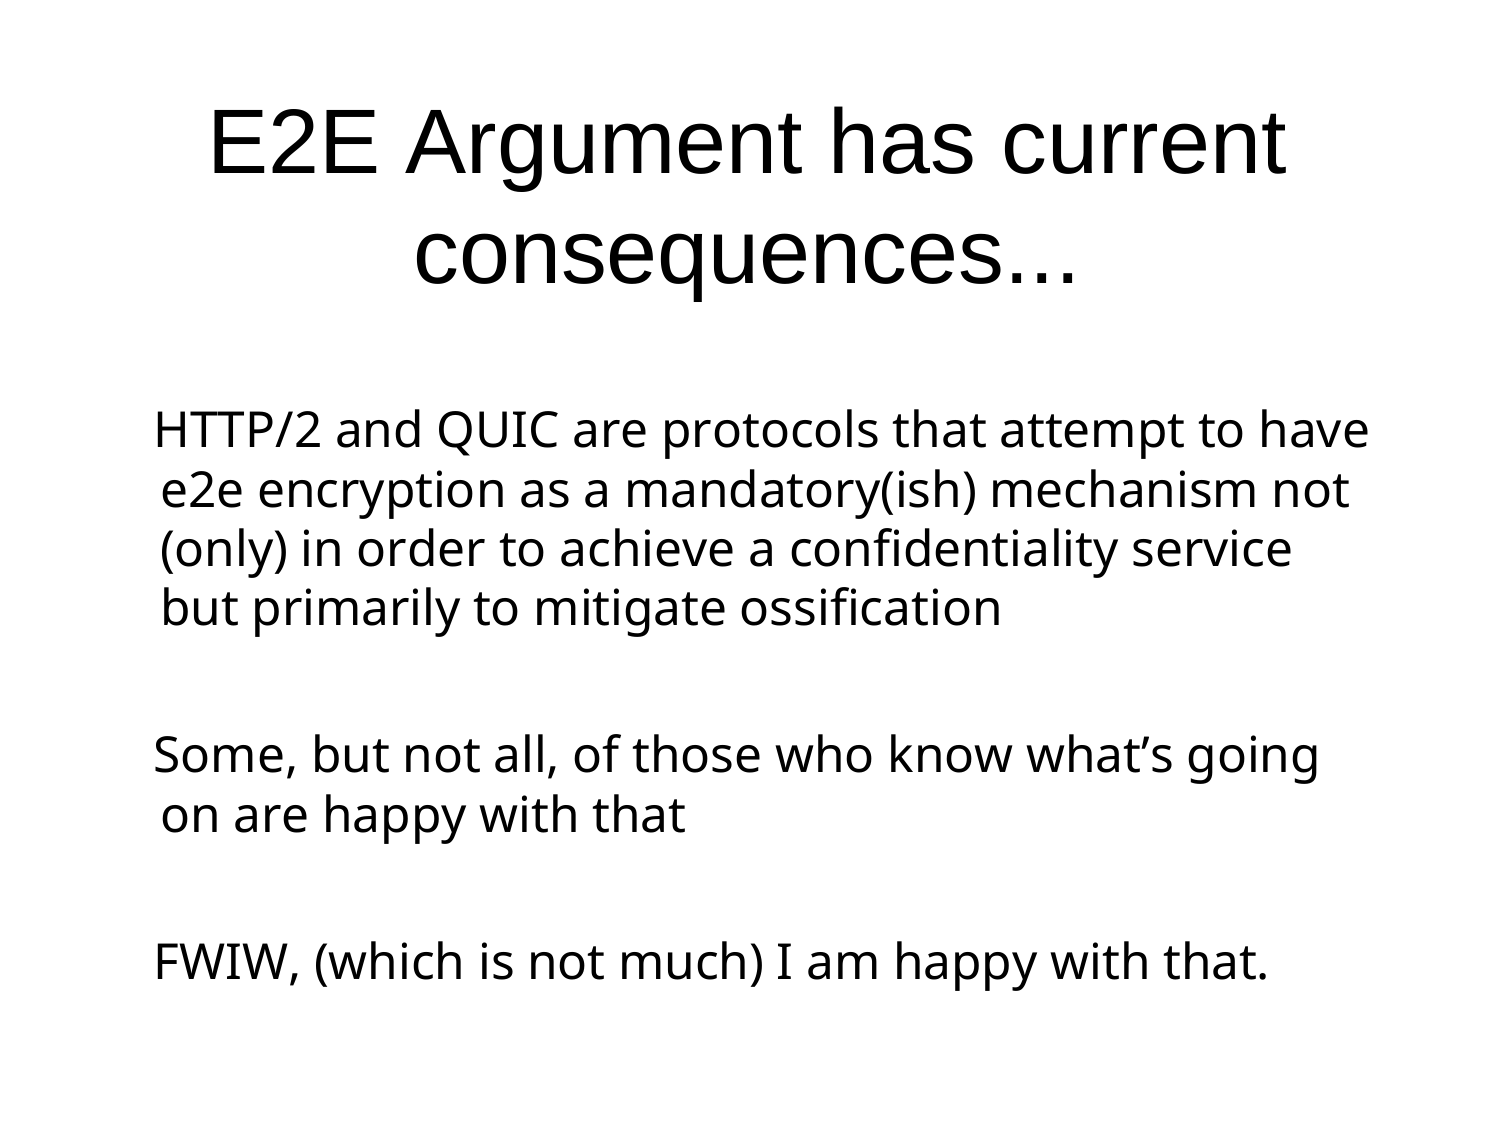

# E2E Argument has current consequences...
 HTTP/2 and QUIC are protocols that attempt to have e2e encryption as a mandatory(ish) mechanism not (only) in order to achieve a confidentiality service but primarily to mitigate ossification
 Some, but not all, of those who know what’s going on are happy with that
 FWIW, (which is not much) I am happy with that.